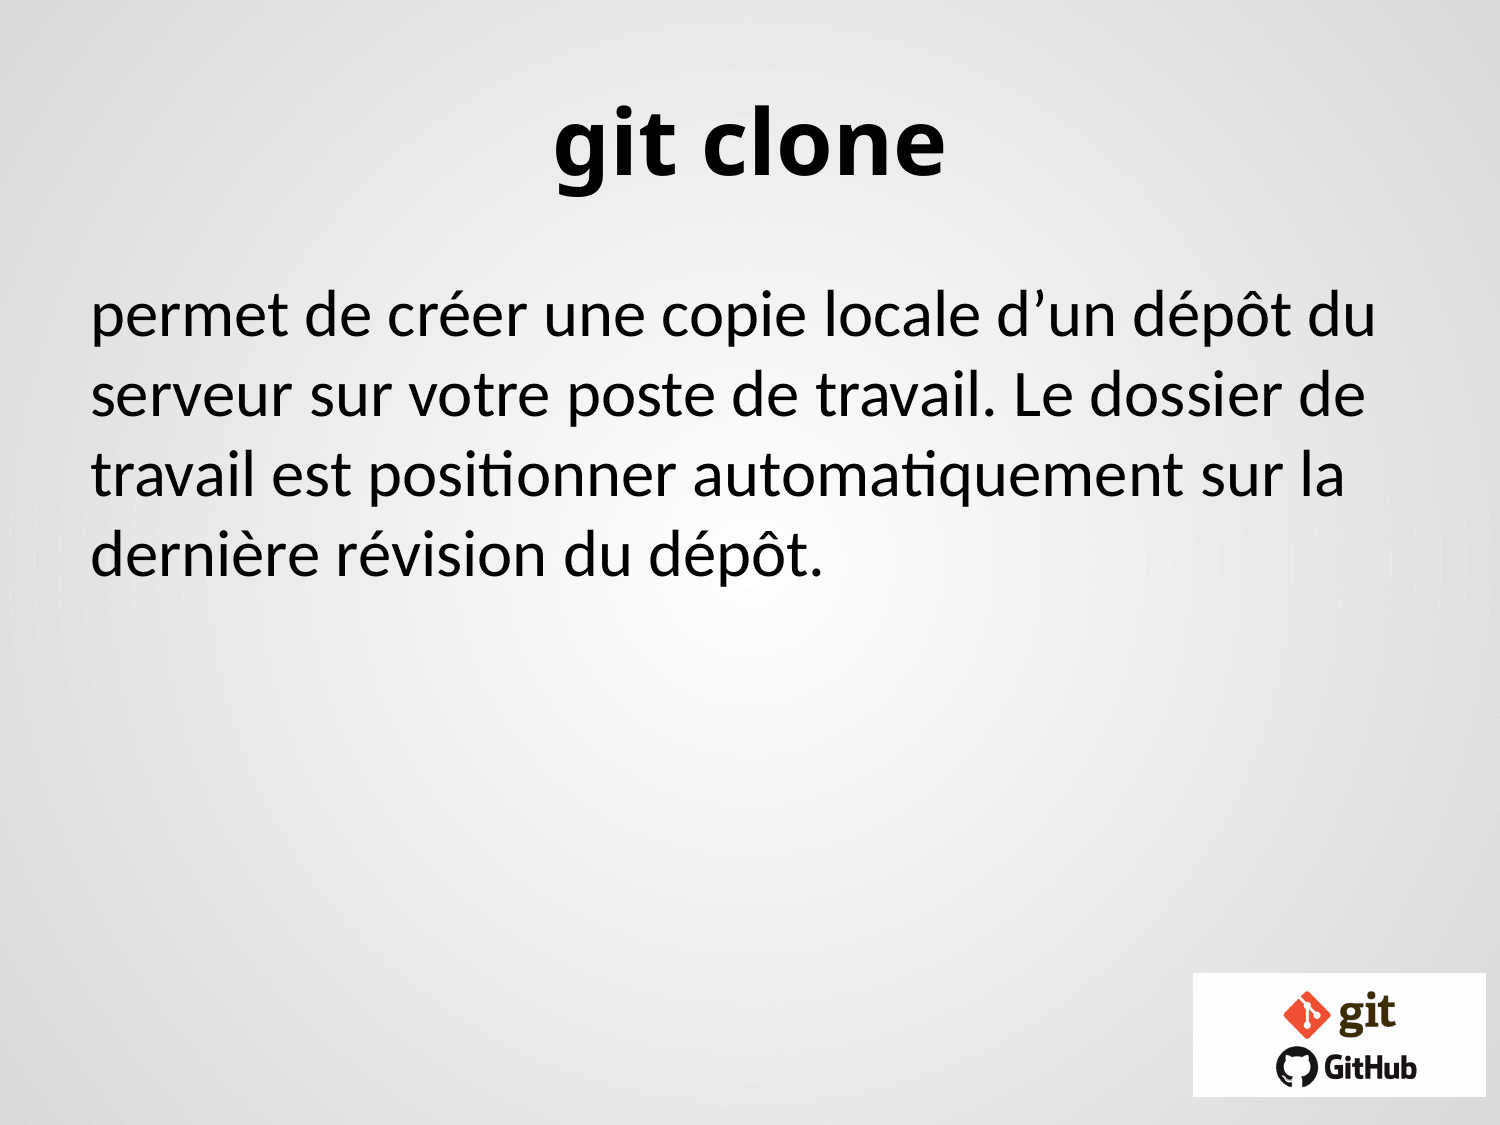

# git clone
permet de créer une copie locale d’un dépôt du serveur sur votre poste de travail. Le dossier de travail est positionner automatiquement sur la dernière révision du dépôt.